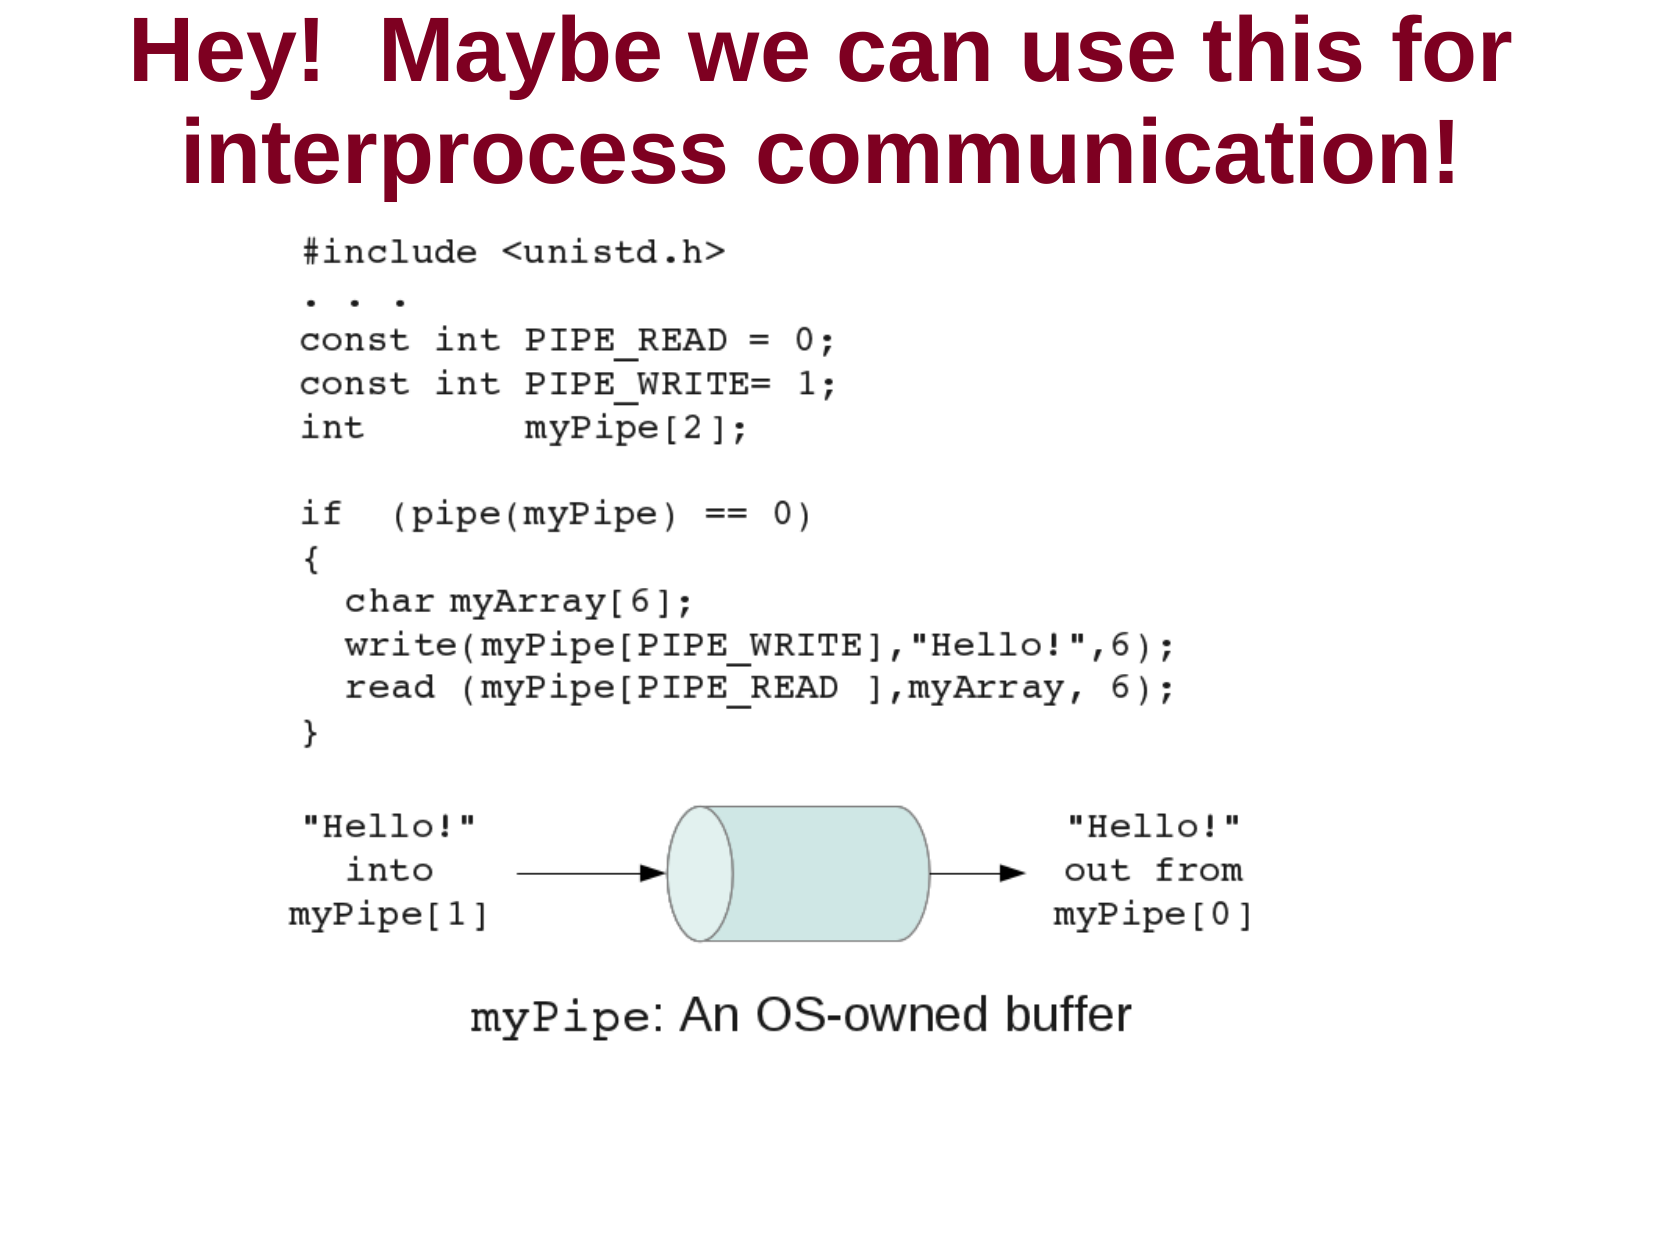

# Hey! Maybe we can use this for interprocess communication!